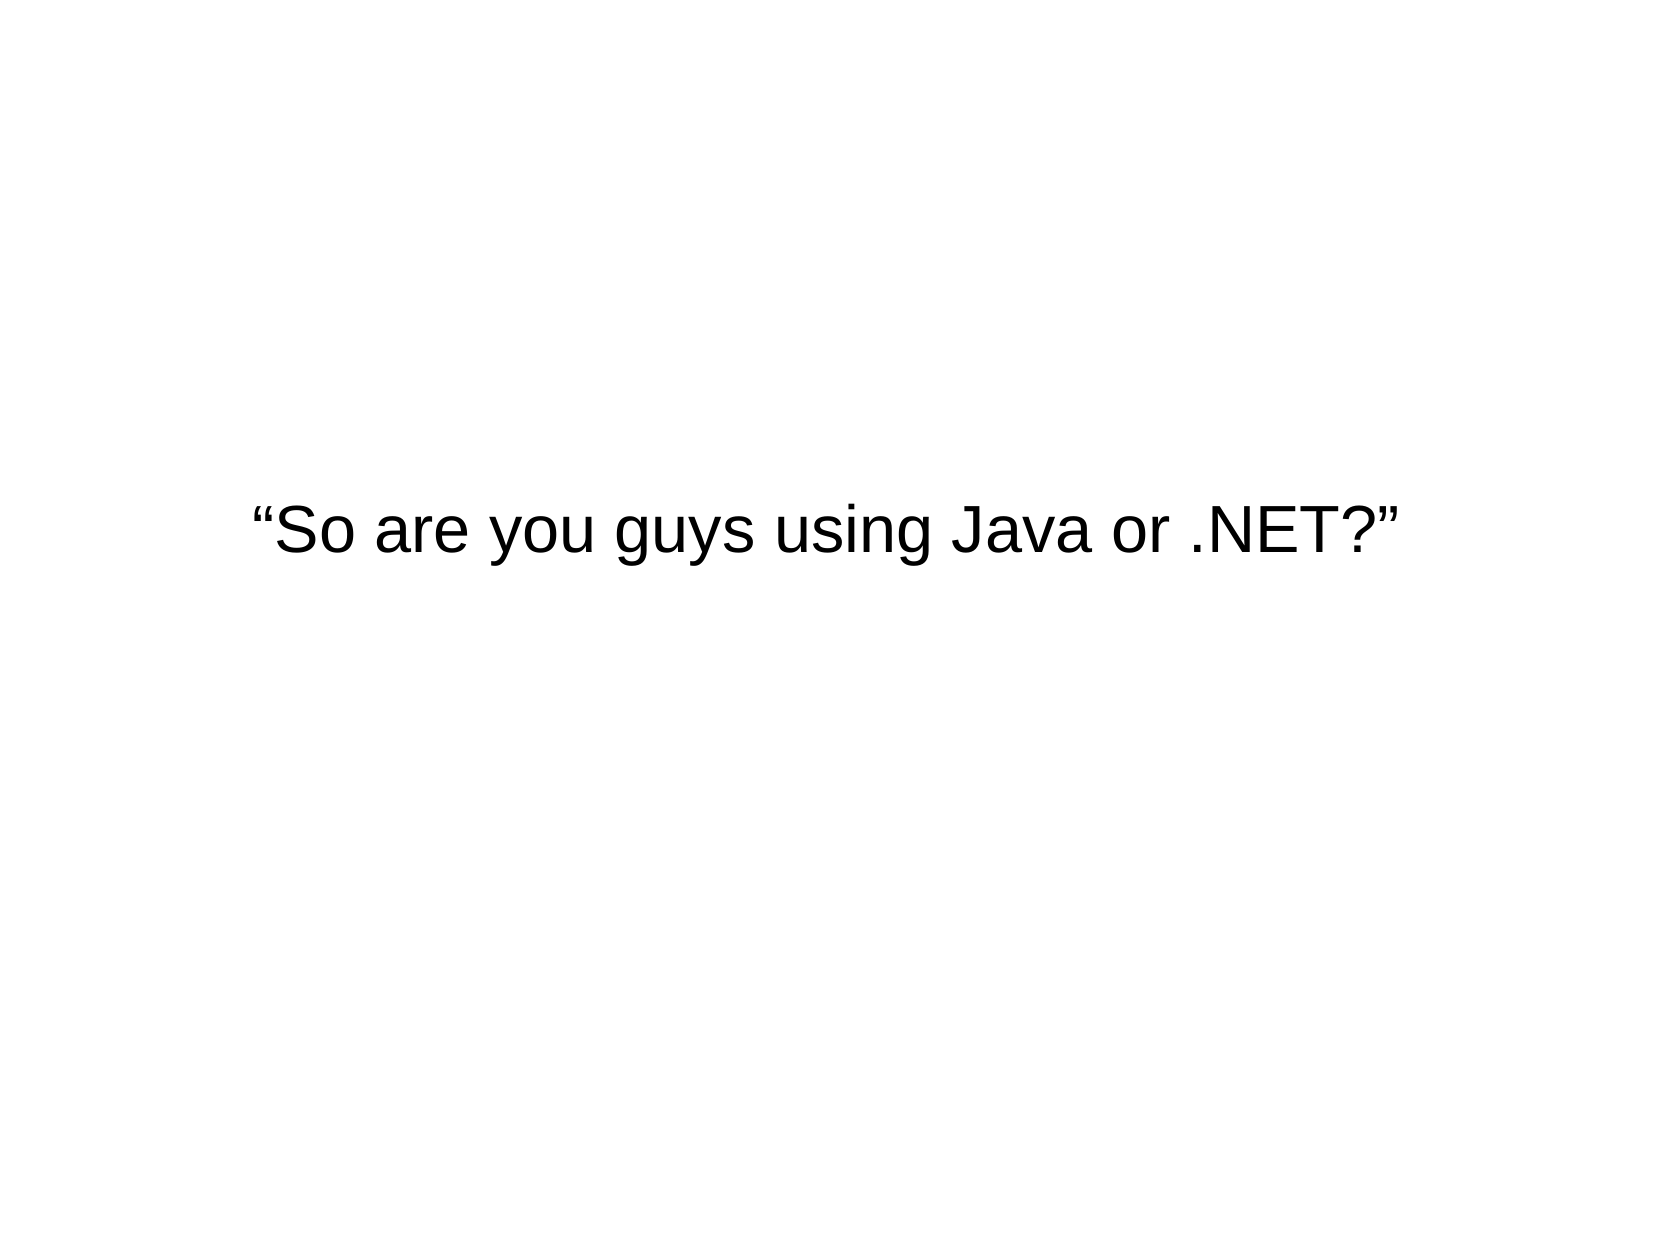

# “So are you guys using Java or .NET?”